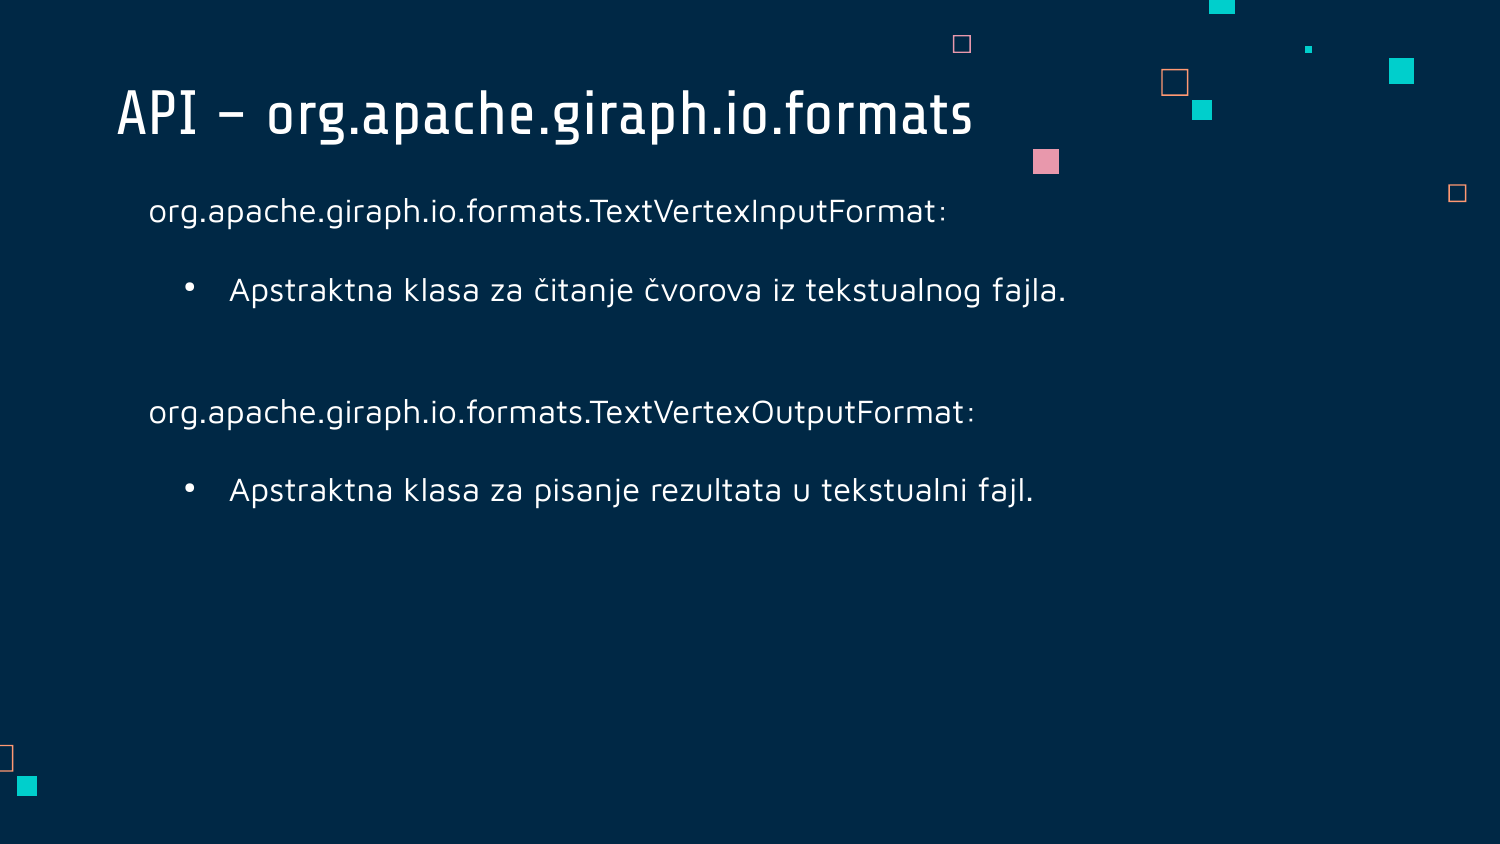

API – org.apache.giraph.io.formats
# org.apache.giraph.io.formats.TextVertexInputFormat:
 Apstraktna klasa za čitanje čvorova iz tekstualnog fajla.
org.apache.giraph.io.formats.TextVertexOutputFormat:
 Apstraktna klasa za pisanje rezultata u tekstualni fajl.